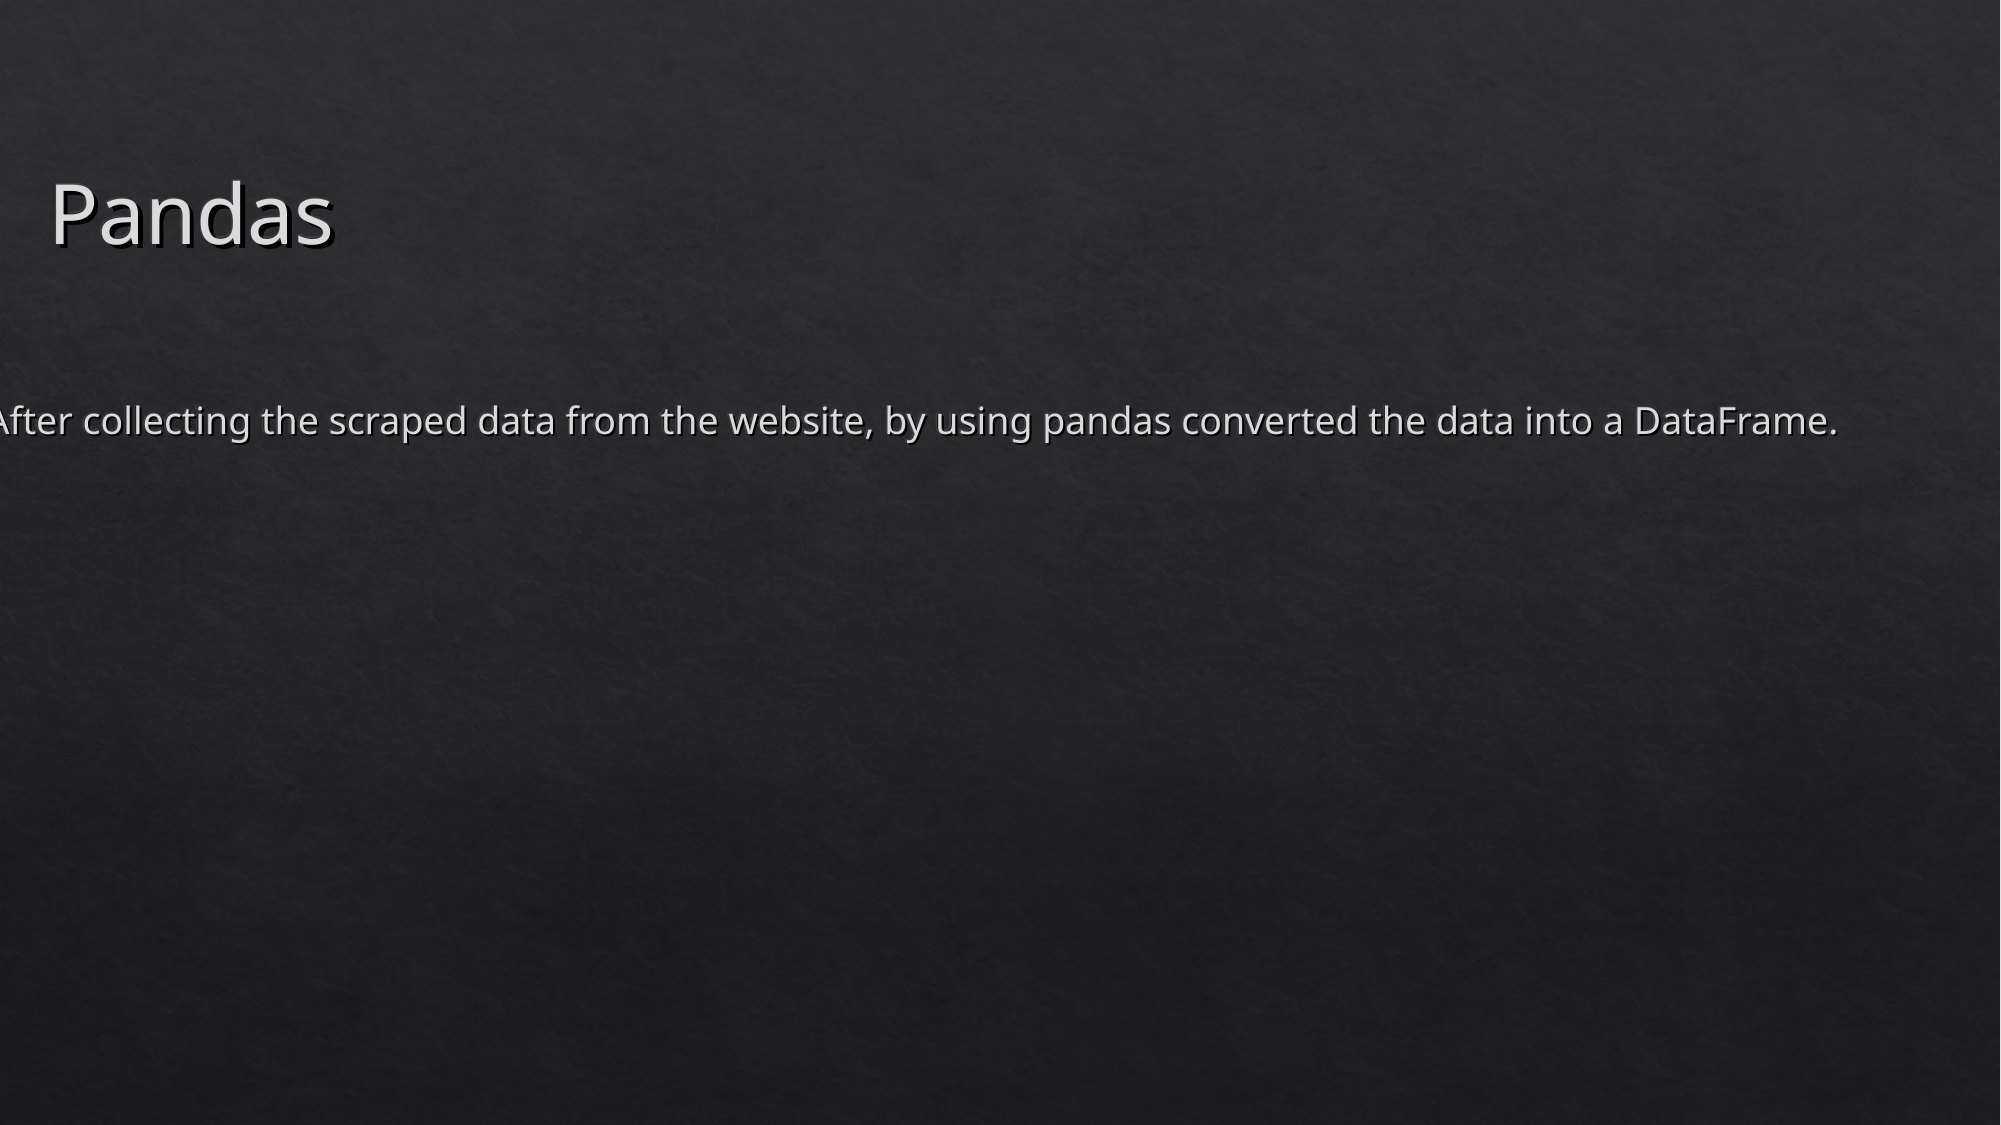

# Pandas
After collecting the scraped data from the website, by using pandas converted the data into a DataFrame.